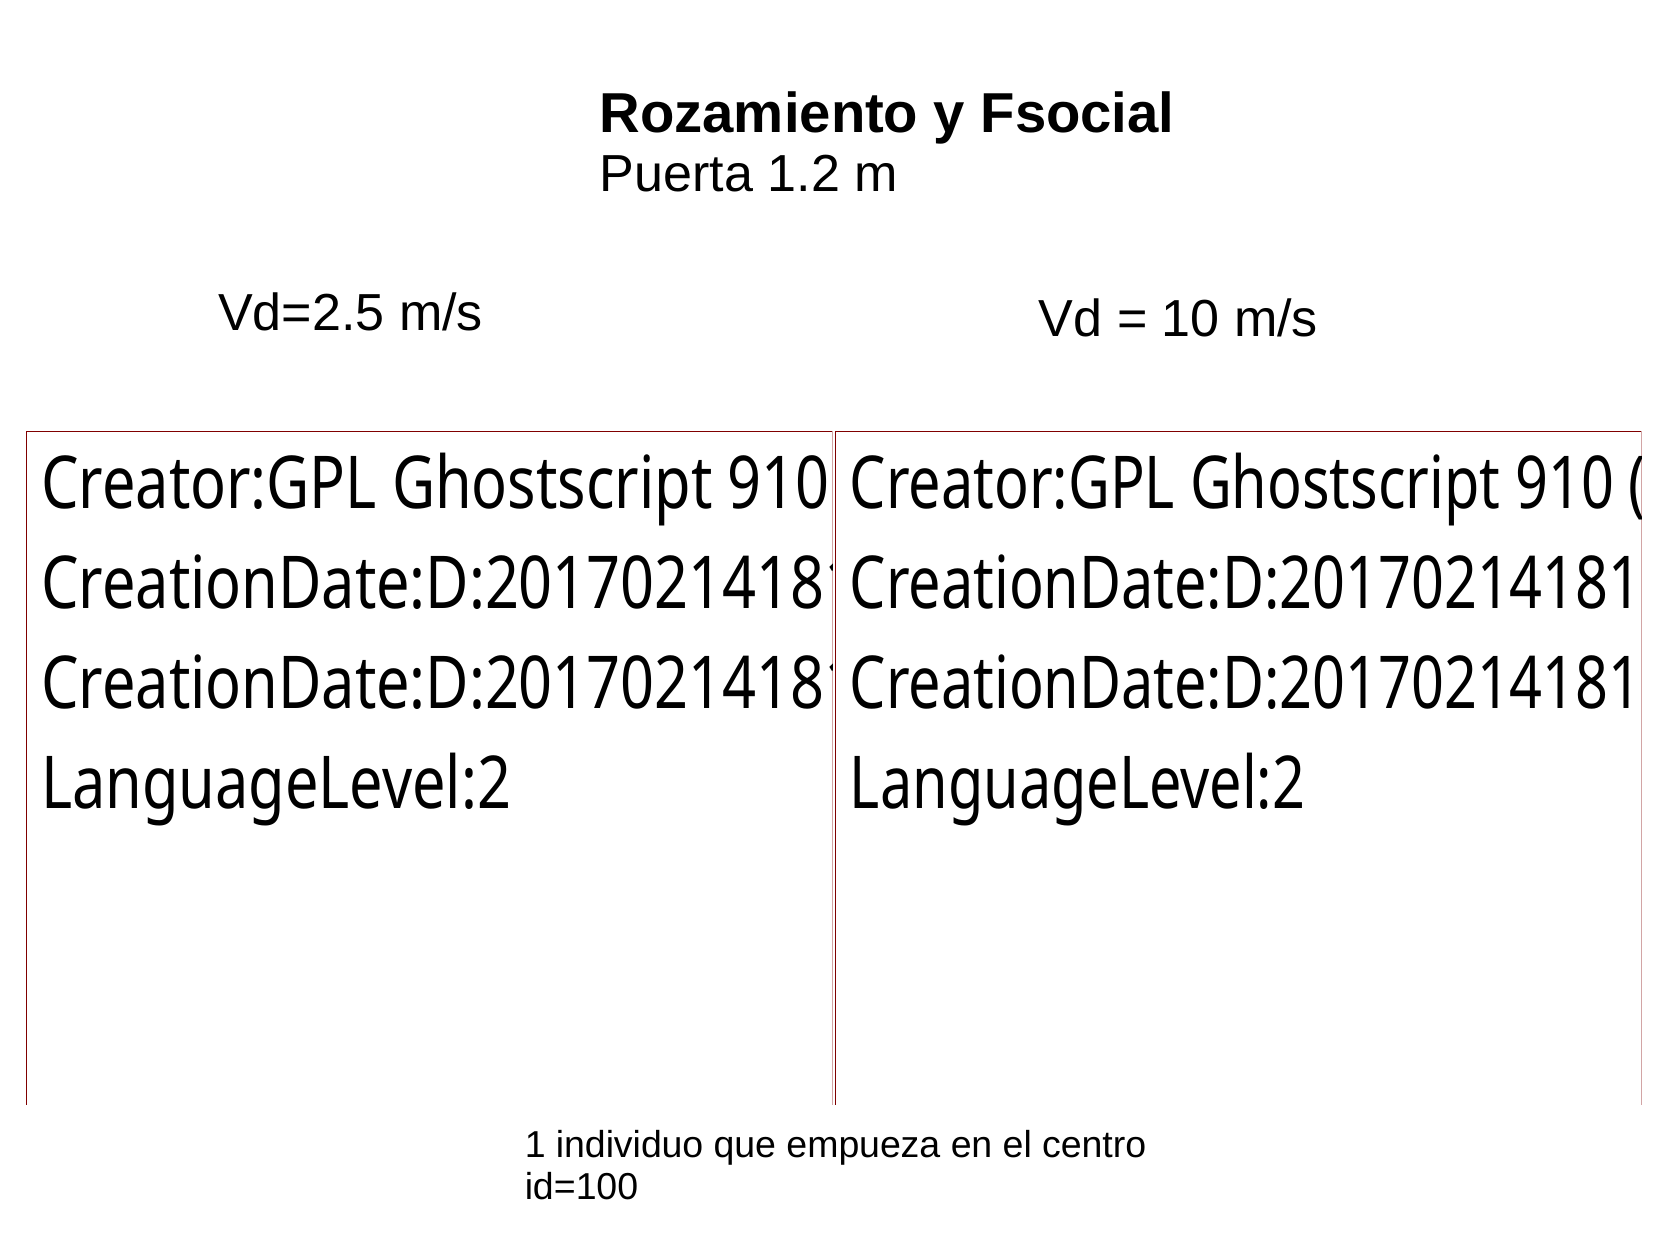

Rozamiento y Fsocial
Puerta 1.2 m
Vd=2.5 m/s
Vd = 10 m/s
1 individuo que empueza en el centro id=100